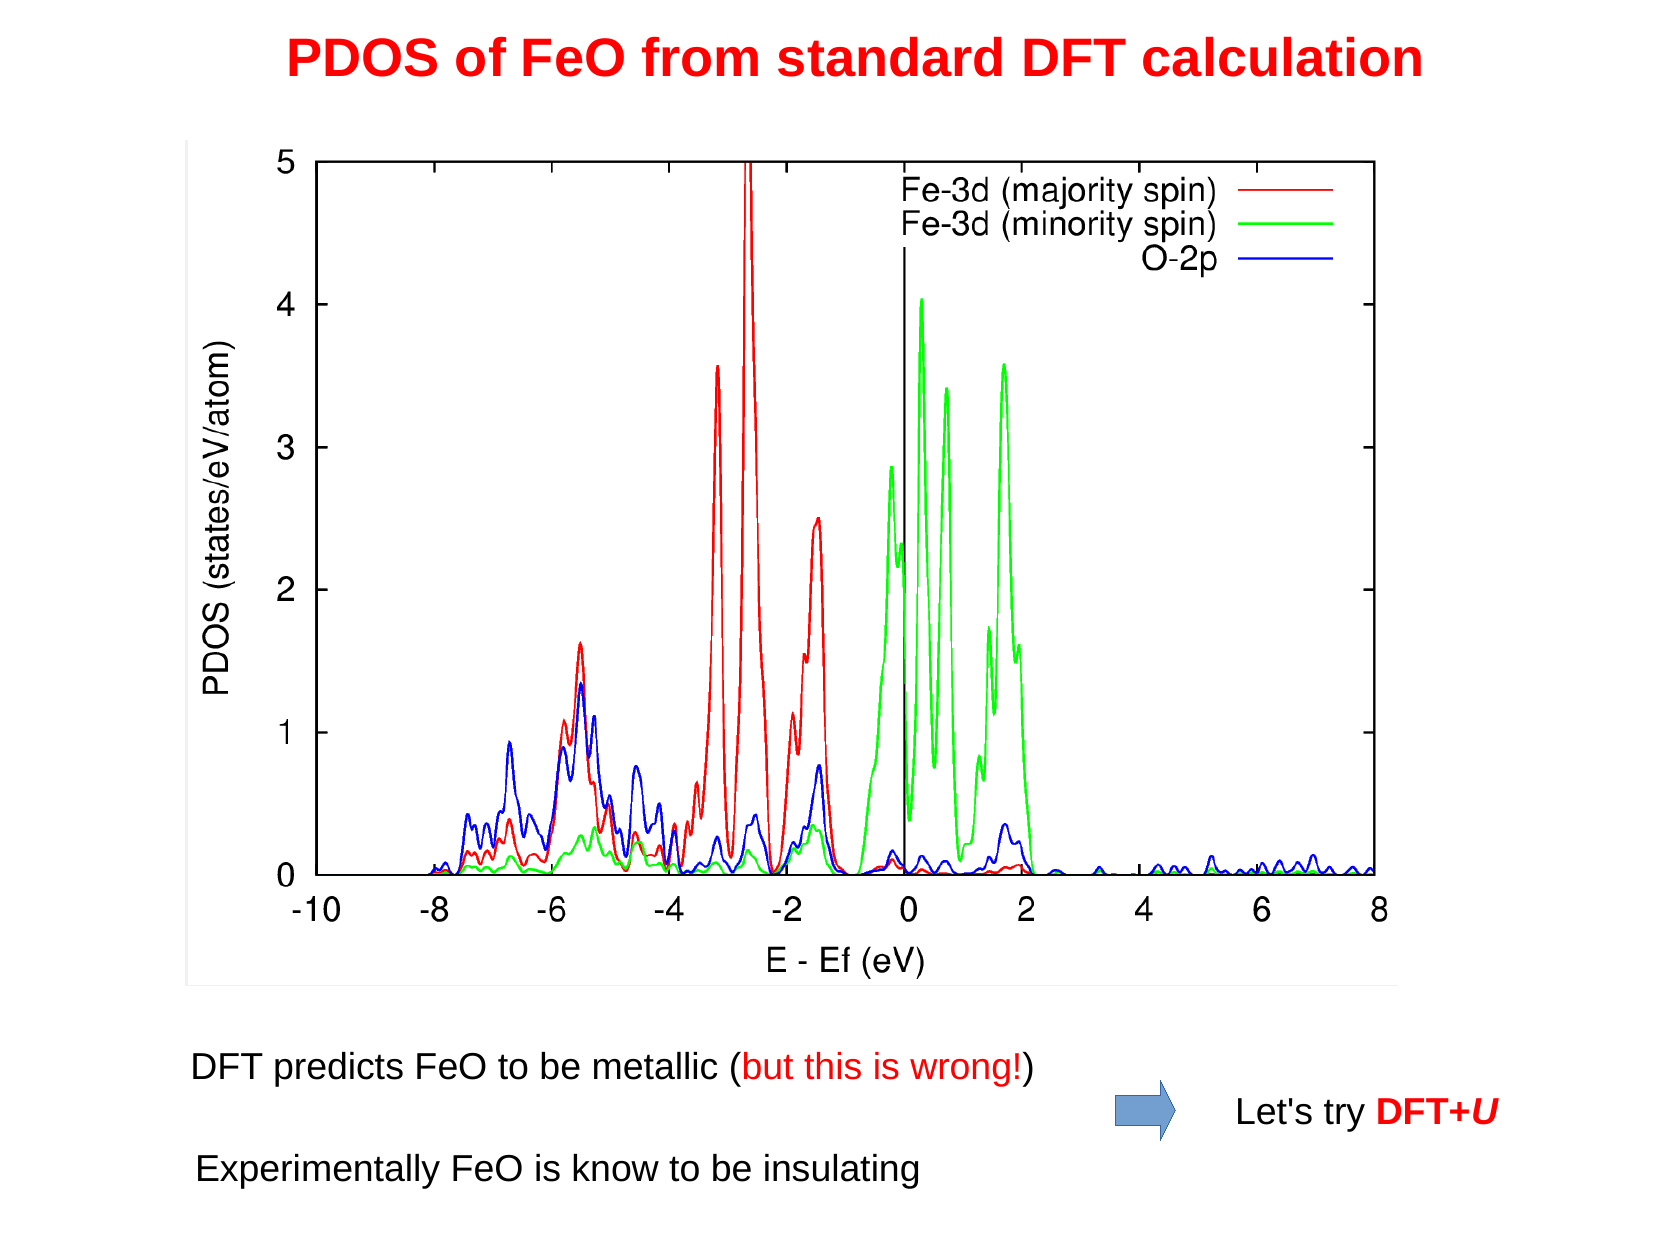

# PDOS of FeO from standard DFT calculation
DFT predicts FeO to be metallic (but this is wrong!)
Let's try DFT+U
Experimentally FeO is know to be insulating